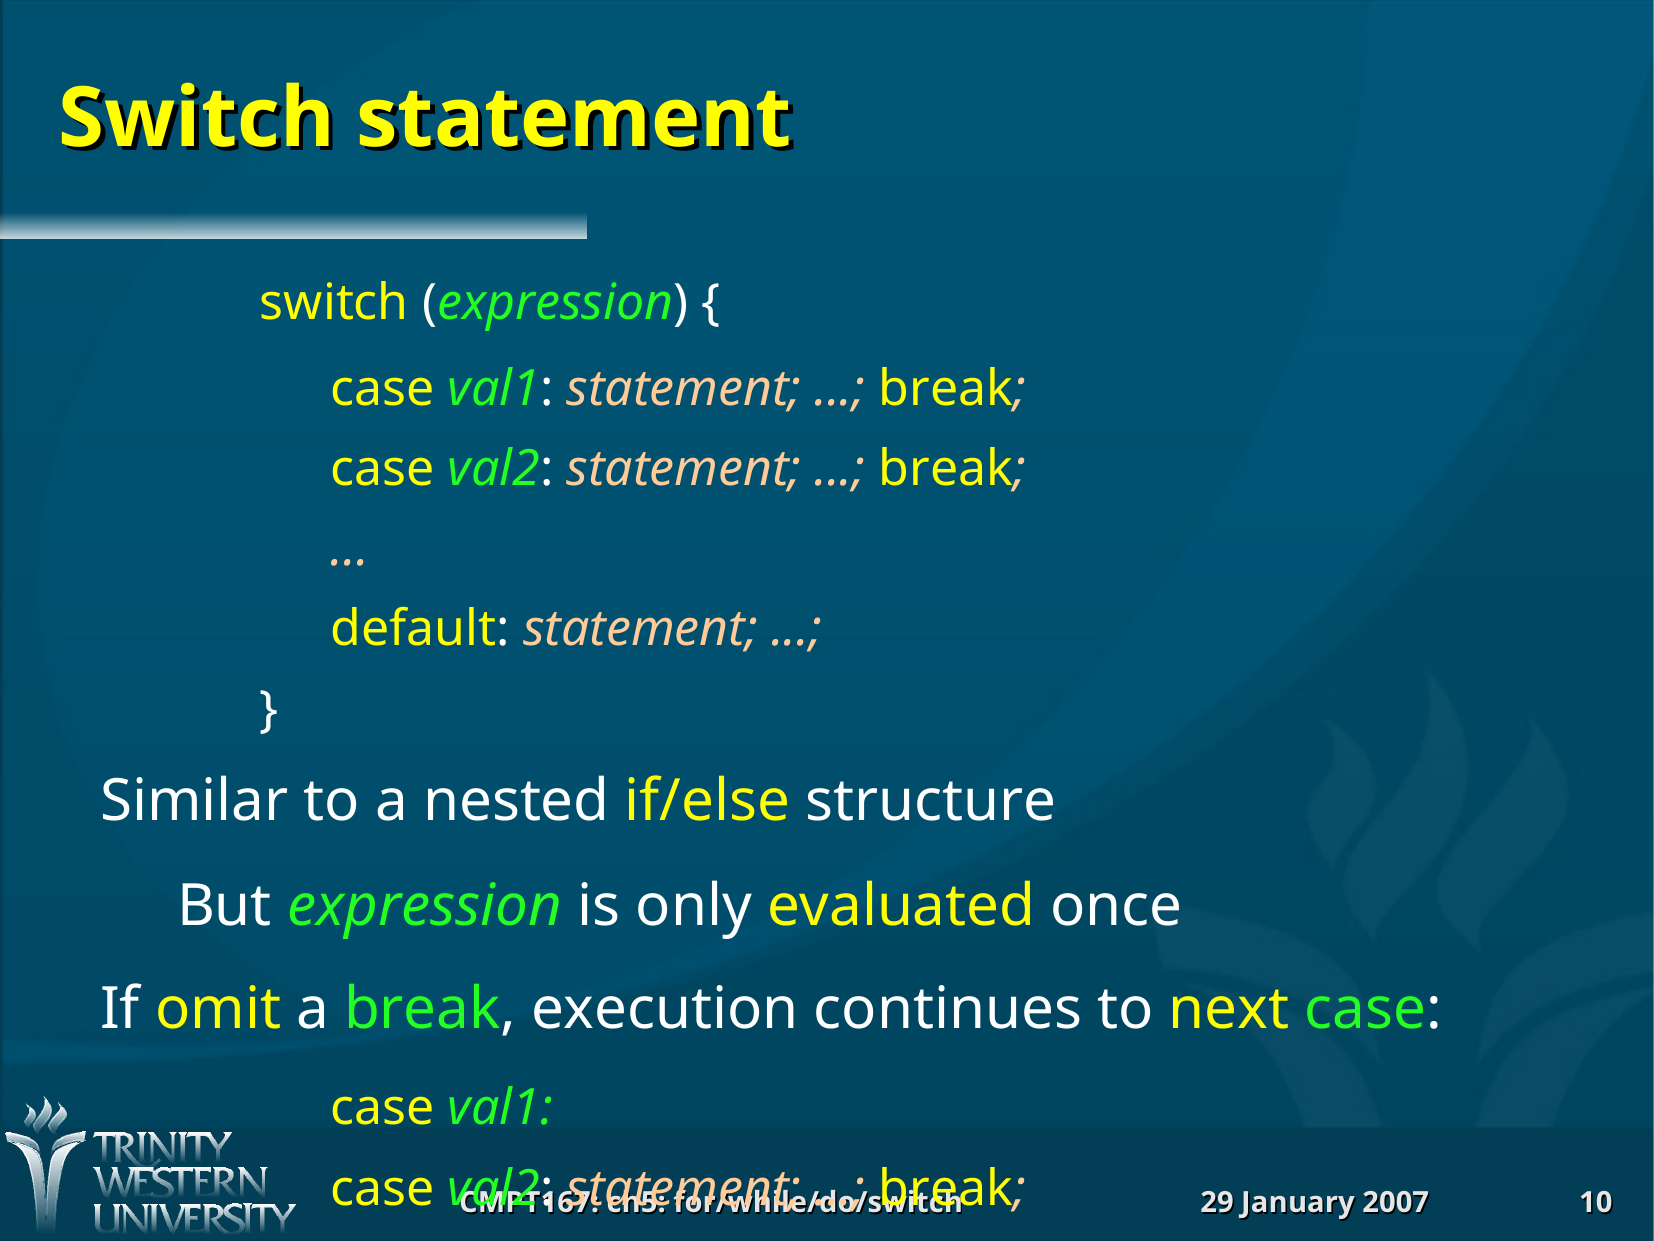

# Switch statement
switch (expression) {
case val1: statement; ...; break;
case val2: statement; ...; break;
...
default: statement; ...;
}
Similar to a nested if/else structure
But expression is only evaluated once
If omit a break, execution continues to next case:
case val1:
case val2: statement; ...; break;
CMPT167: ch5: for/while/do/switch
29 January 2007
10